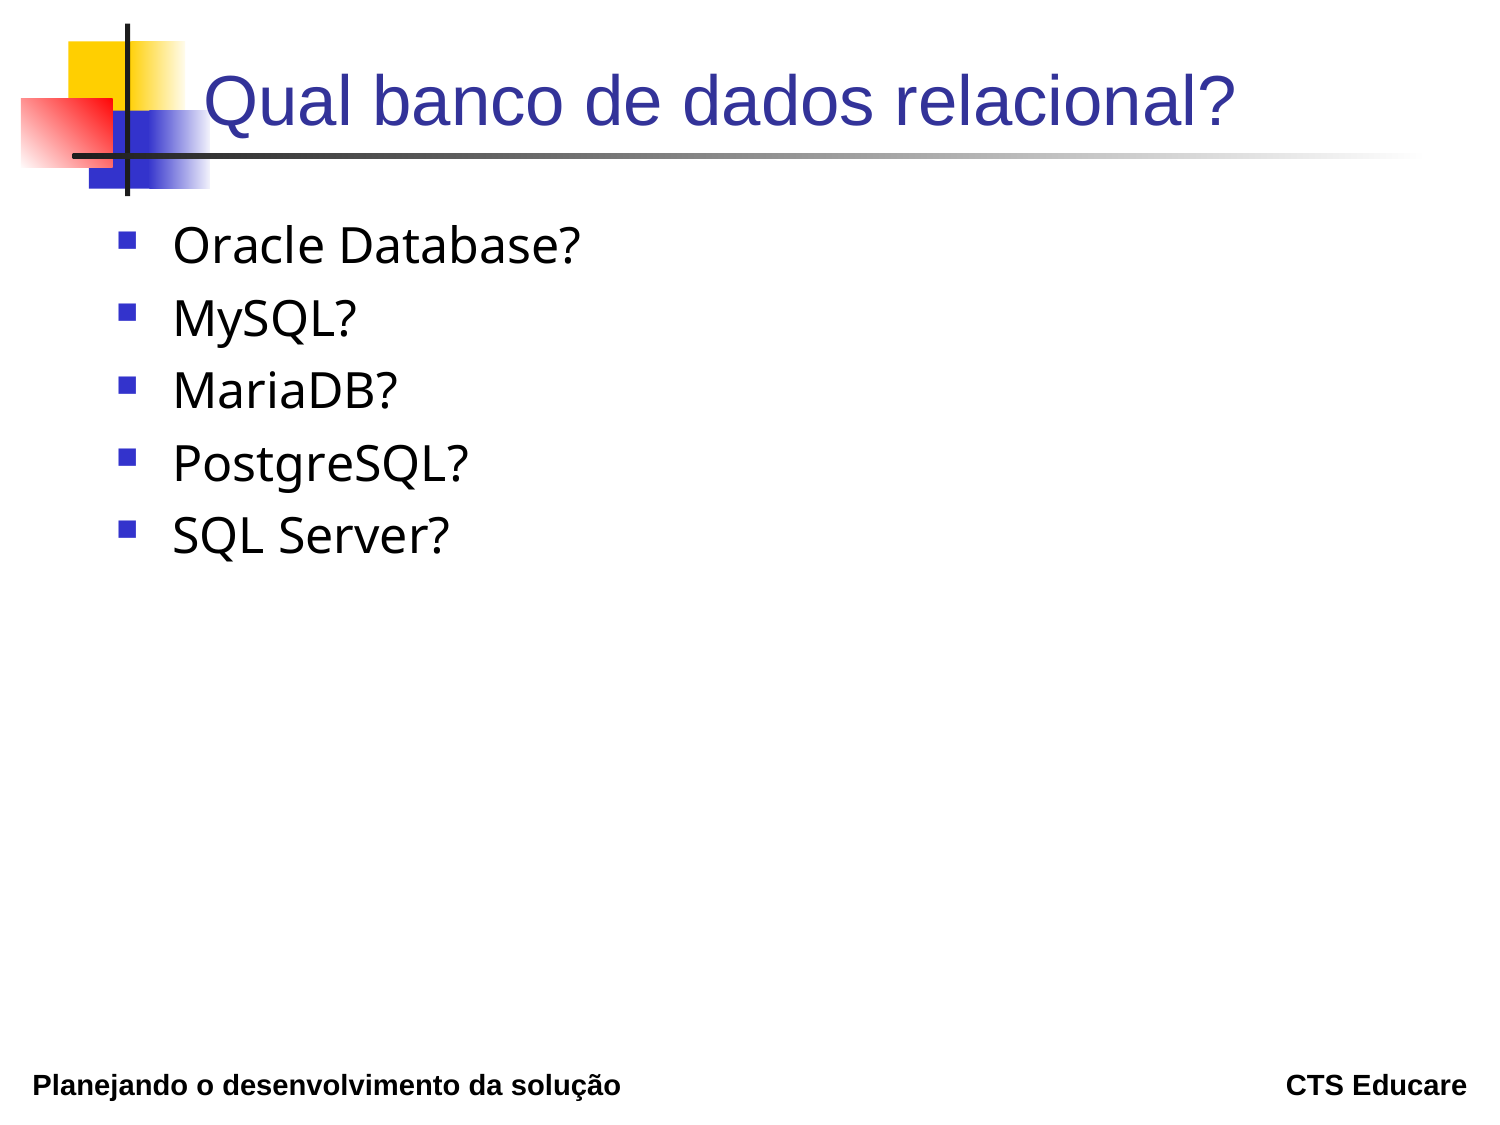

# Qual banco de dados relacional?
Oracle Database?
MySQL?
MariaDB?
PostgreSQL?
SQL Server?